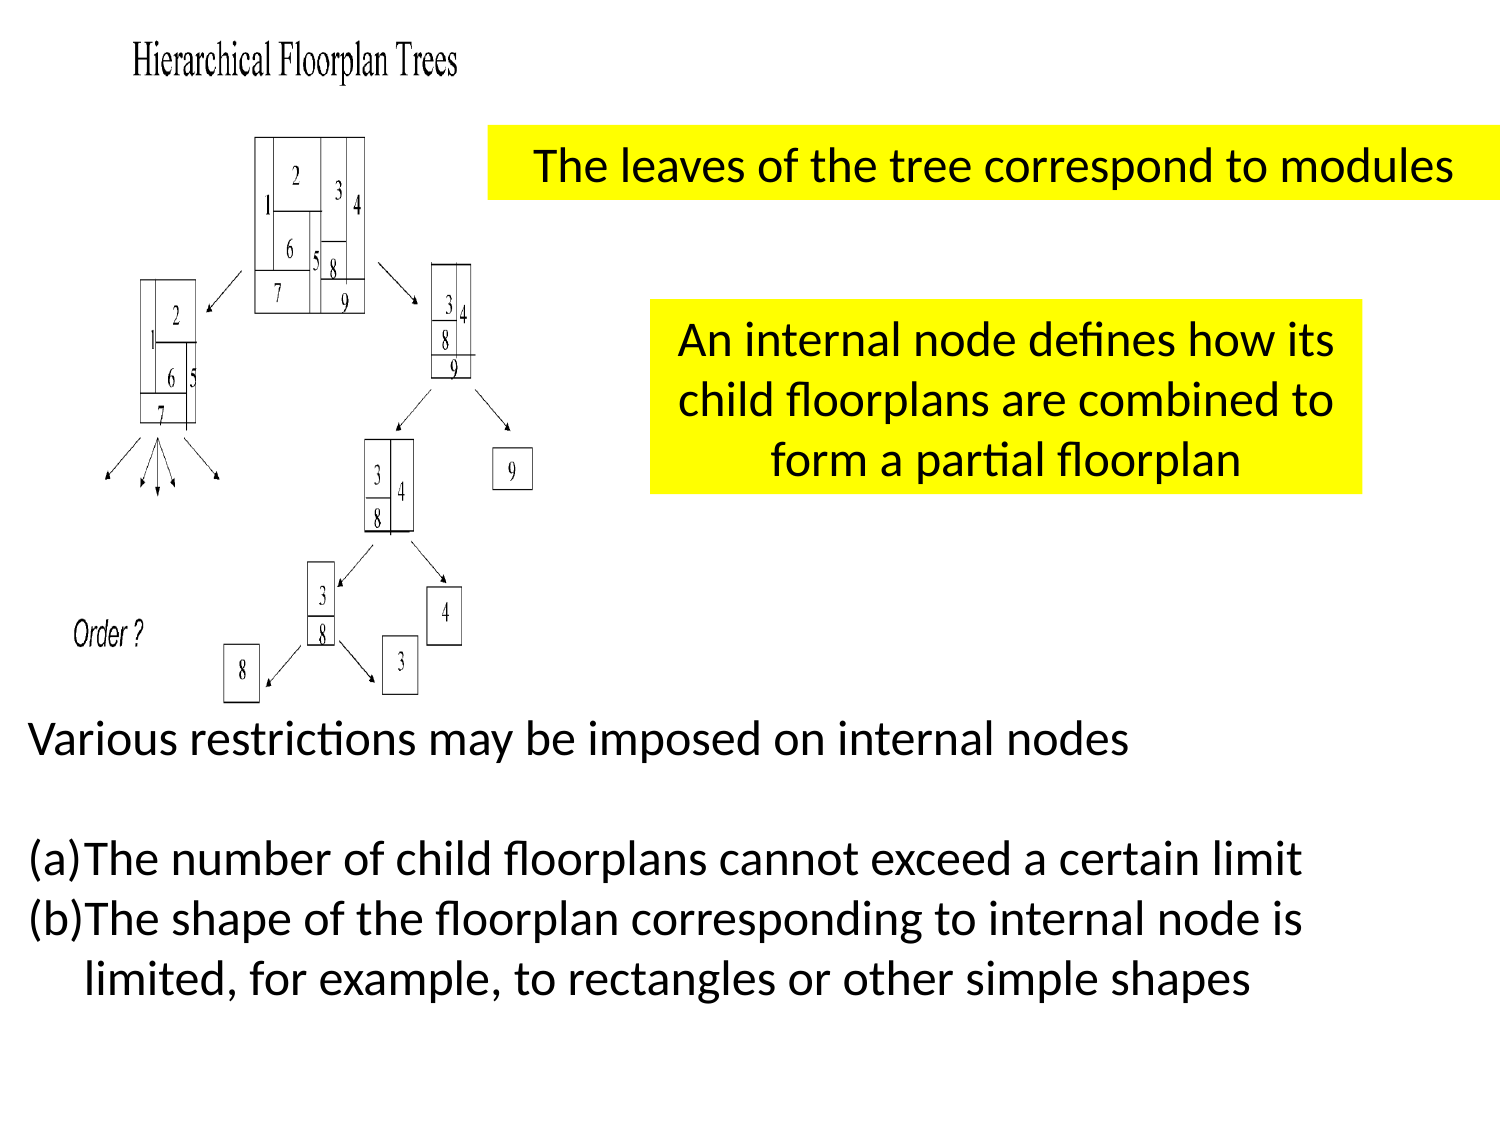

The leaves of the tree correspond to modules
An internal node defines how its child floorplans are combined to form a partial floorplan
Various restrictions may be imposed on internal nodes
The number of child floorplans cannot exceed a certain limit
The shape of the floorplan corresponding to internal node is limited, for example, to rectangles or other simple shapes